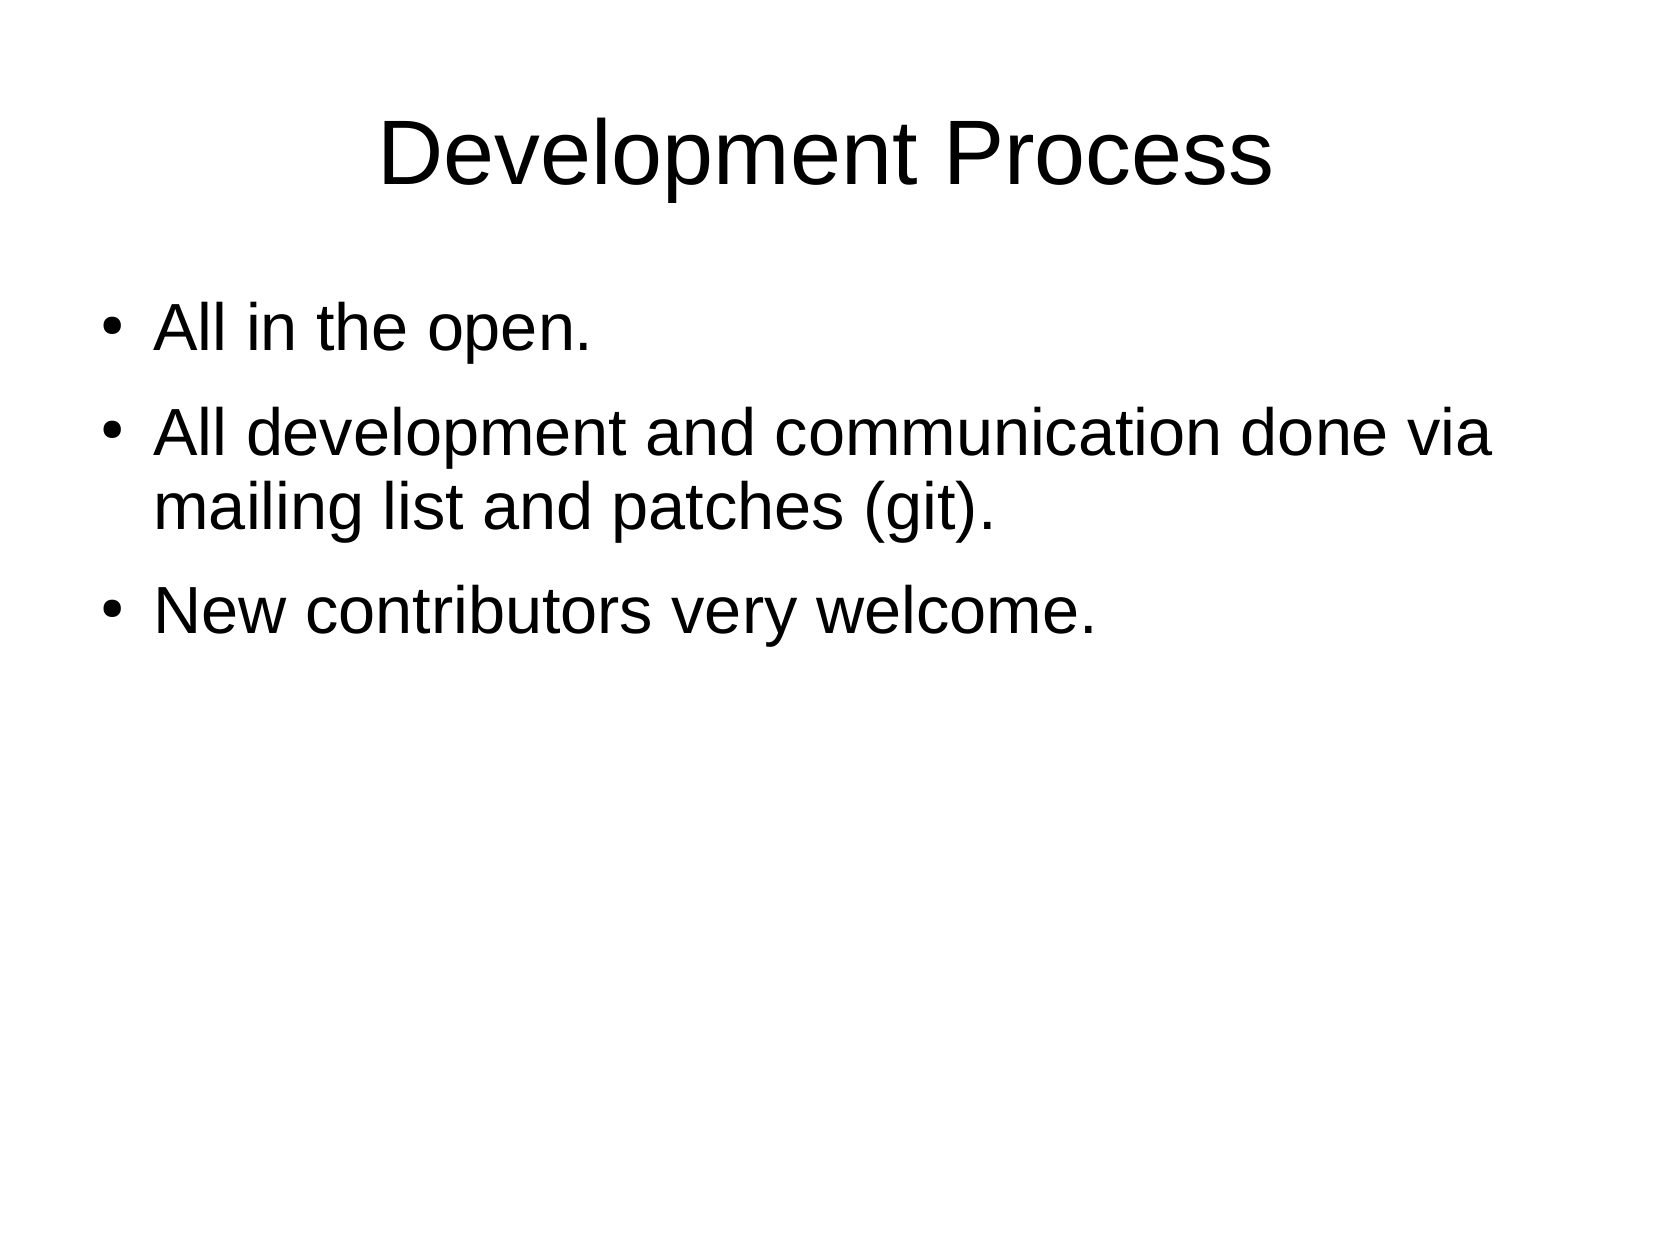

# Development Process
All in the open.
All development and communication done via mailing list and patches (git).
New contributors very welcome.